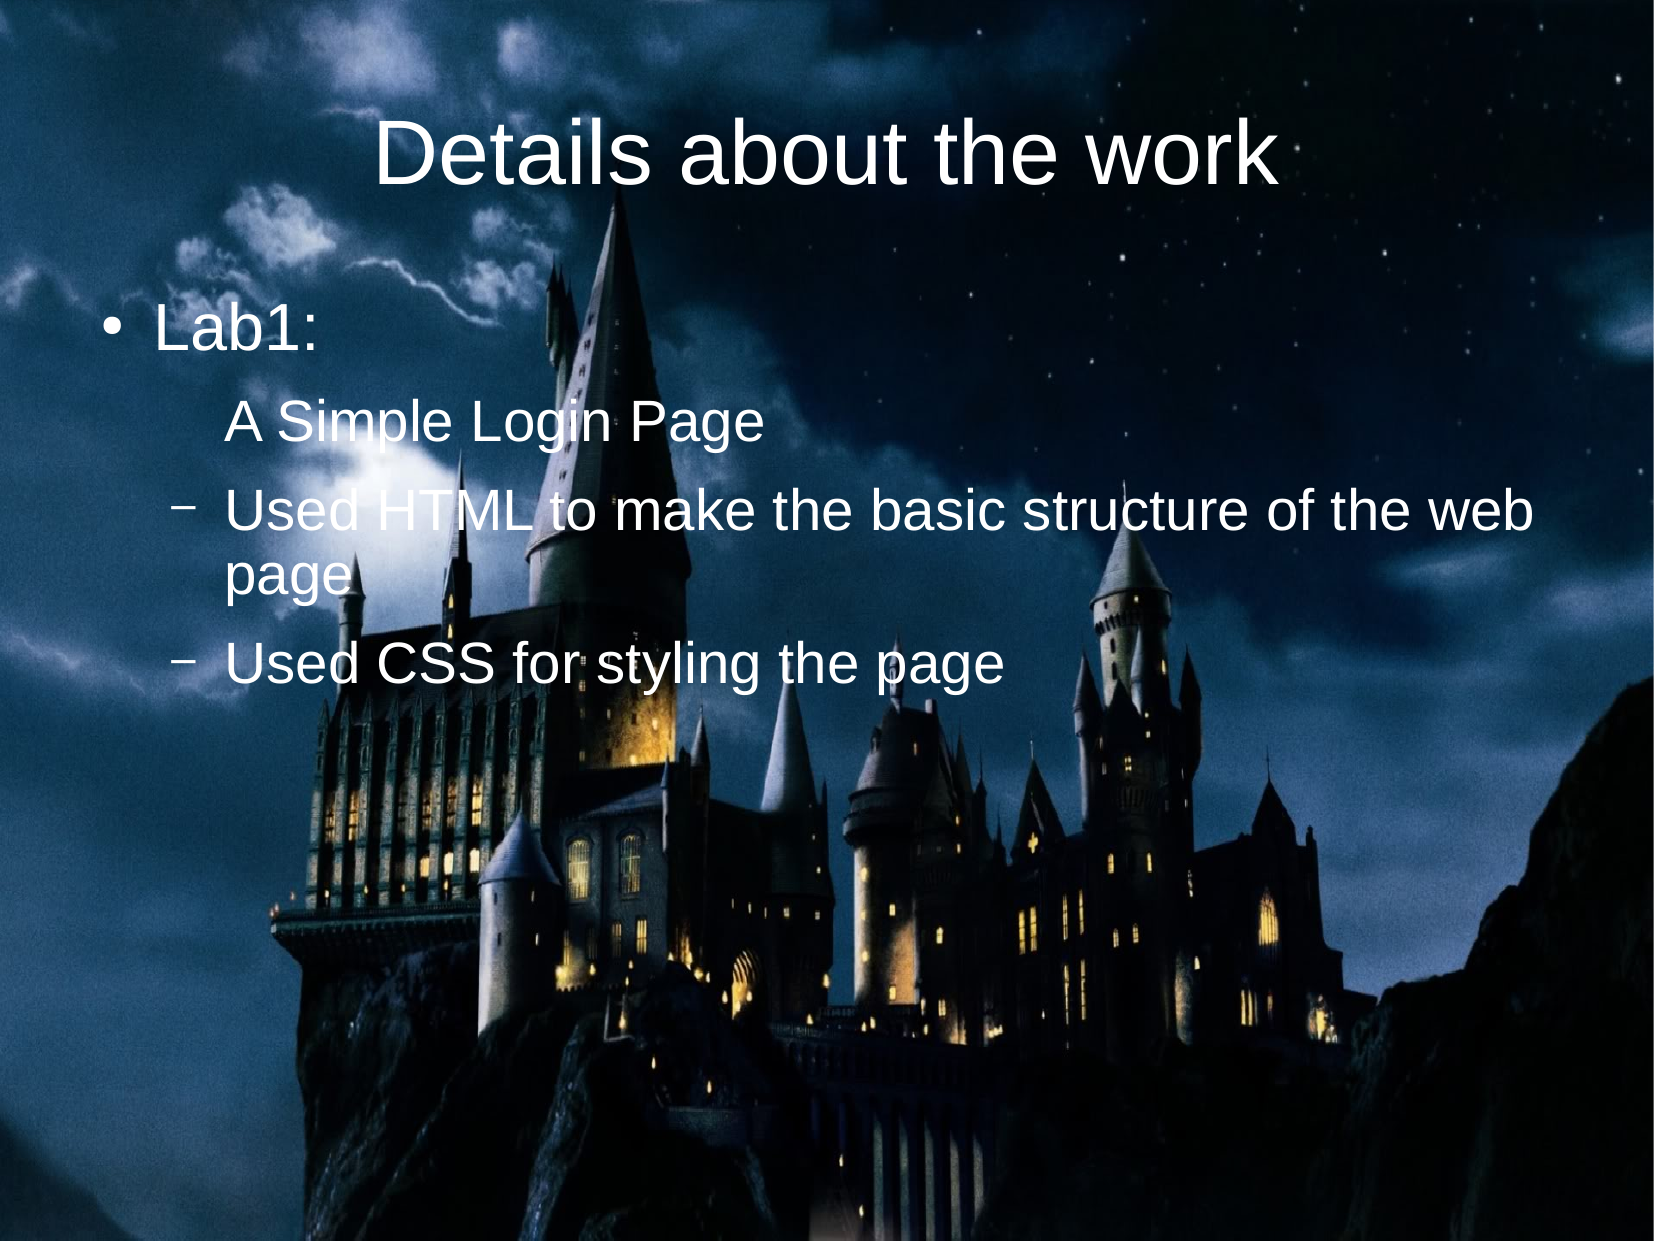

# Details about the work
Lab1:
A Simple Login Page
Used HTML to make the basic structure of the web page
Used CSS for styling the page